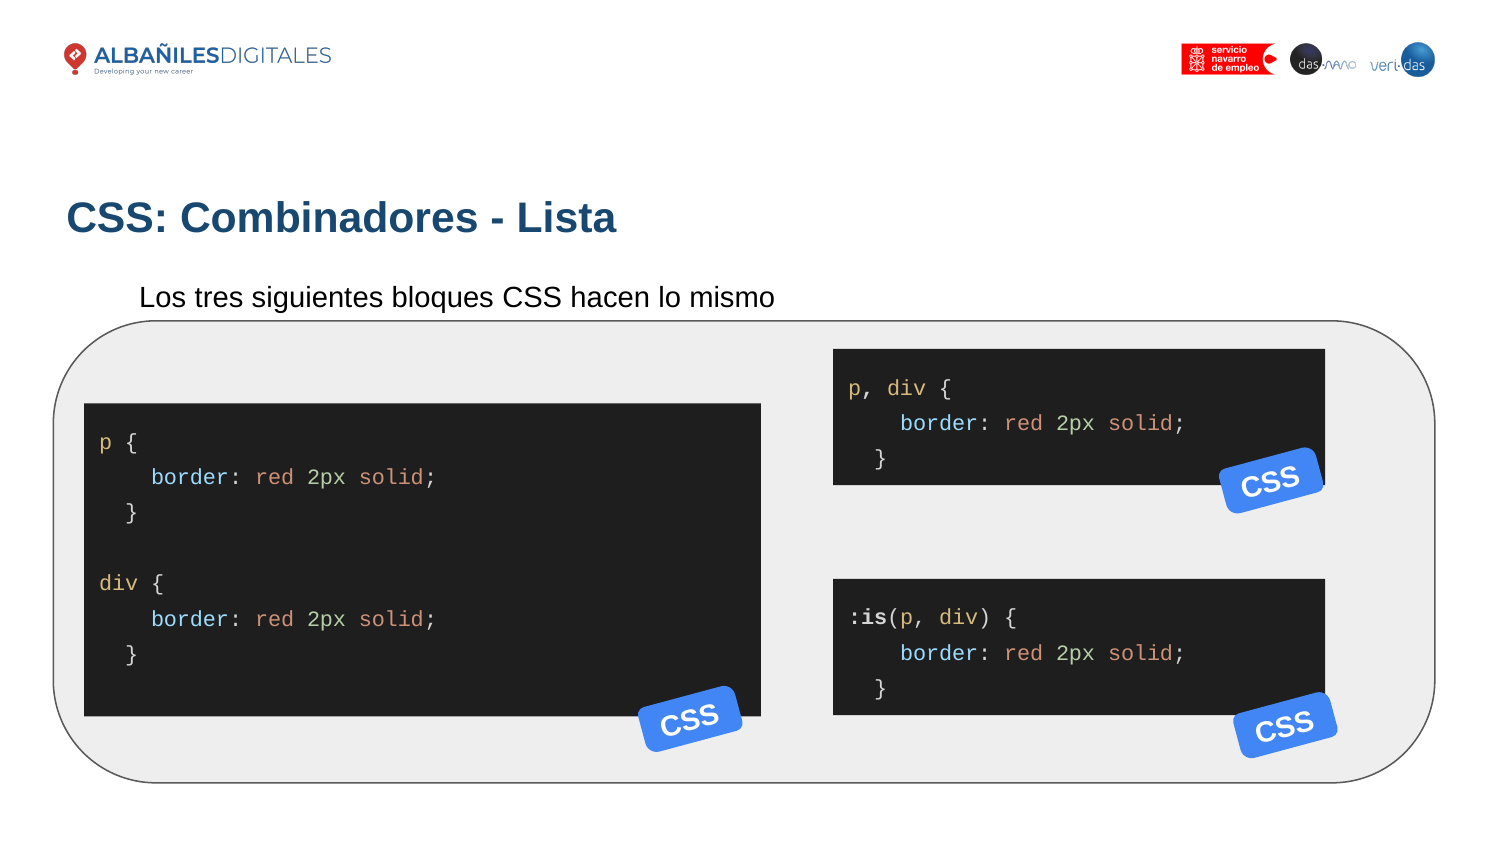

CSS: Combinadores - Lista
Los tres siguientes bloques CSS hacen lo mismo
p, div {
 border: red 2px solid;
 }
p {
 border: red 2px solid;
 }
div {
 border: red 2px solid;
 }
CSS
:is(p, div) {
 border: red 2px solid;
 }
CSS
CSS